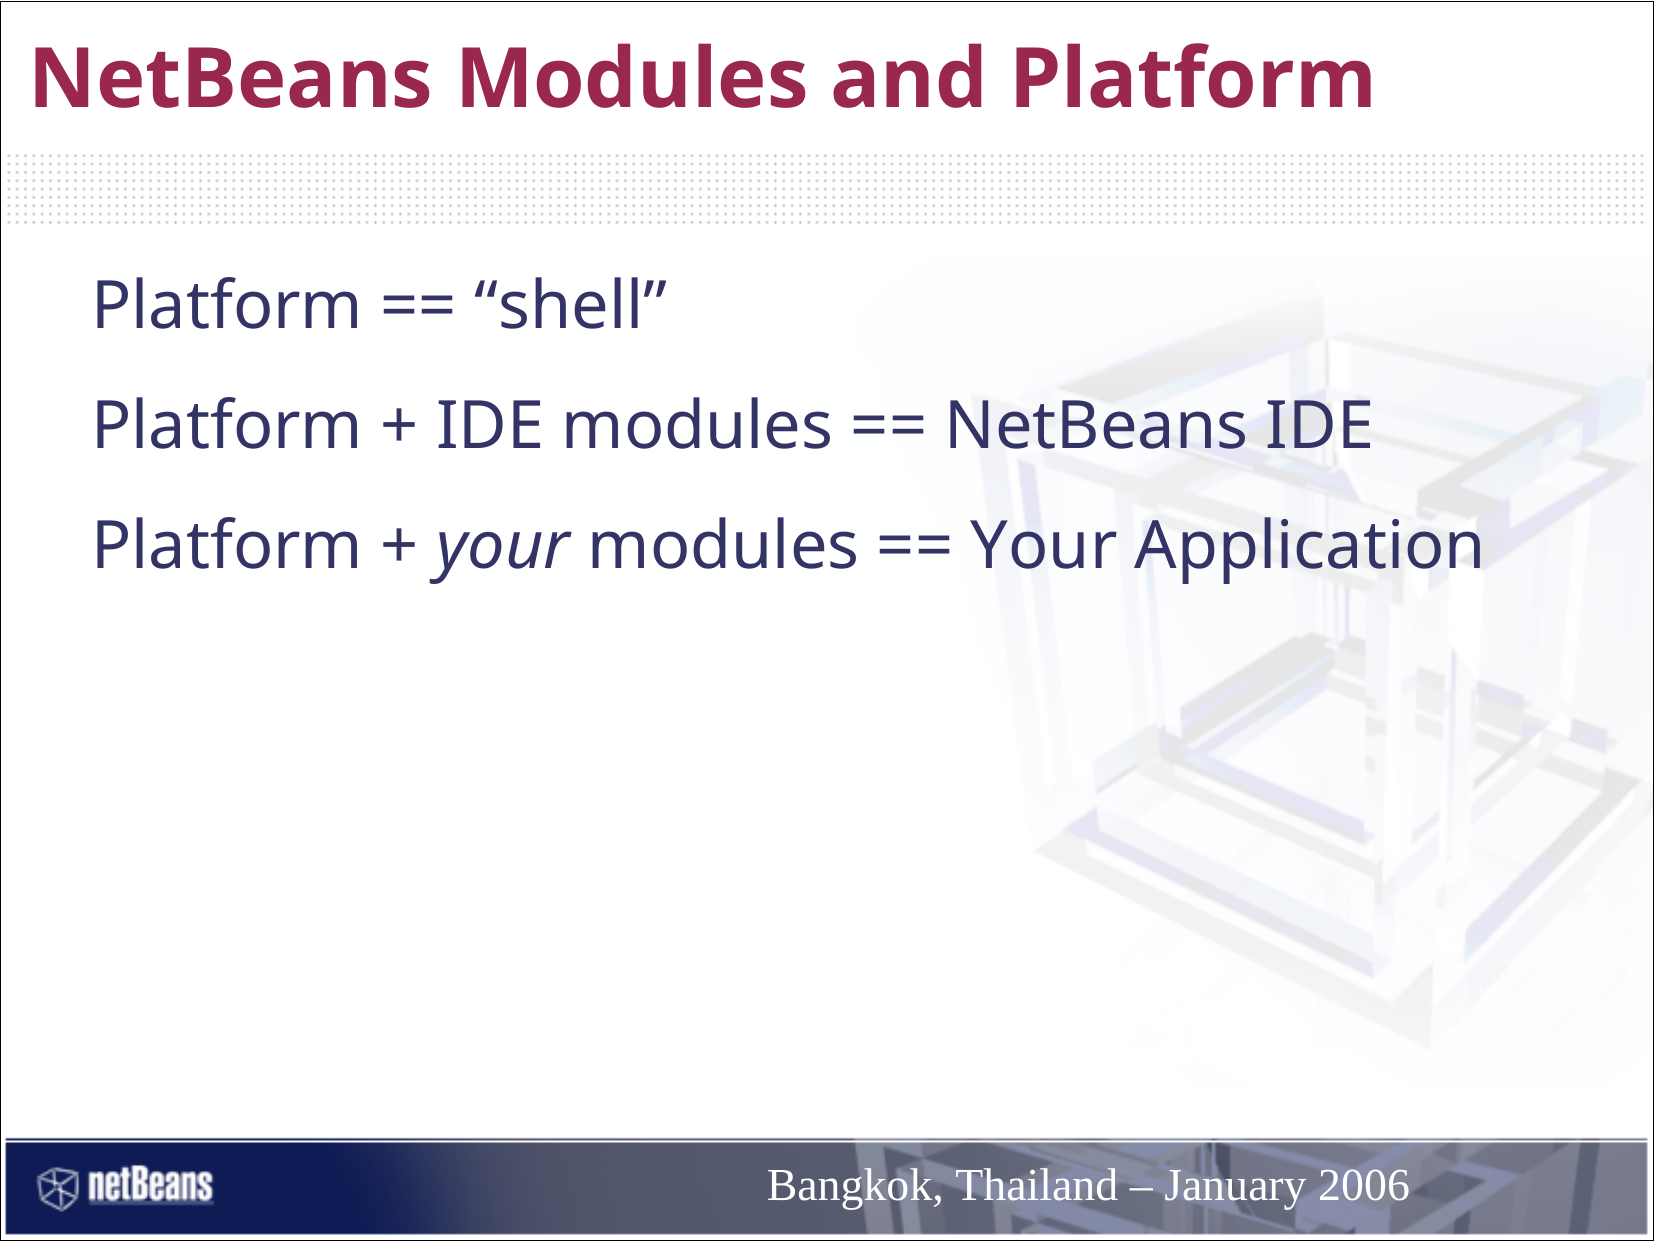

# NetBeans Modules and Platform
Platform == “shell”
Platform + IDE modules == NetBeans IDE
Platform + your modules == Your Application